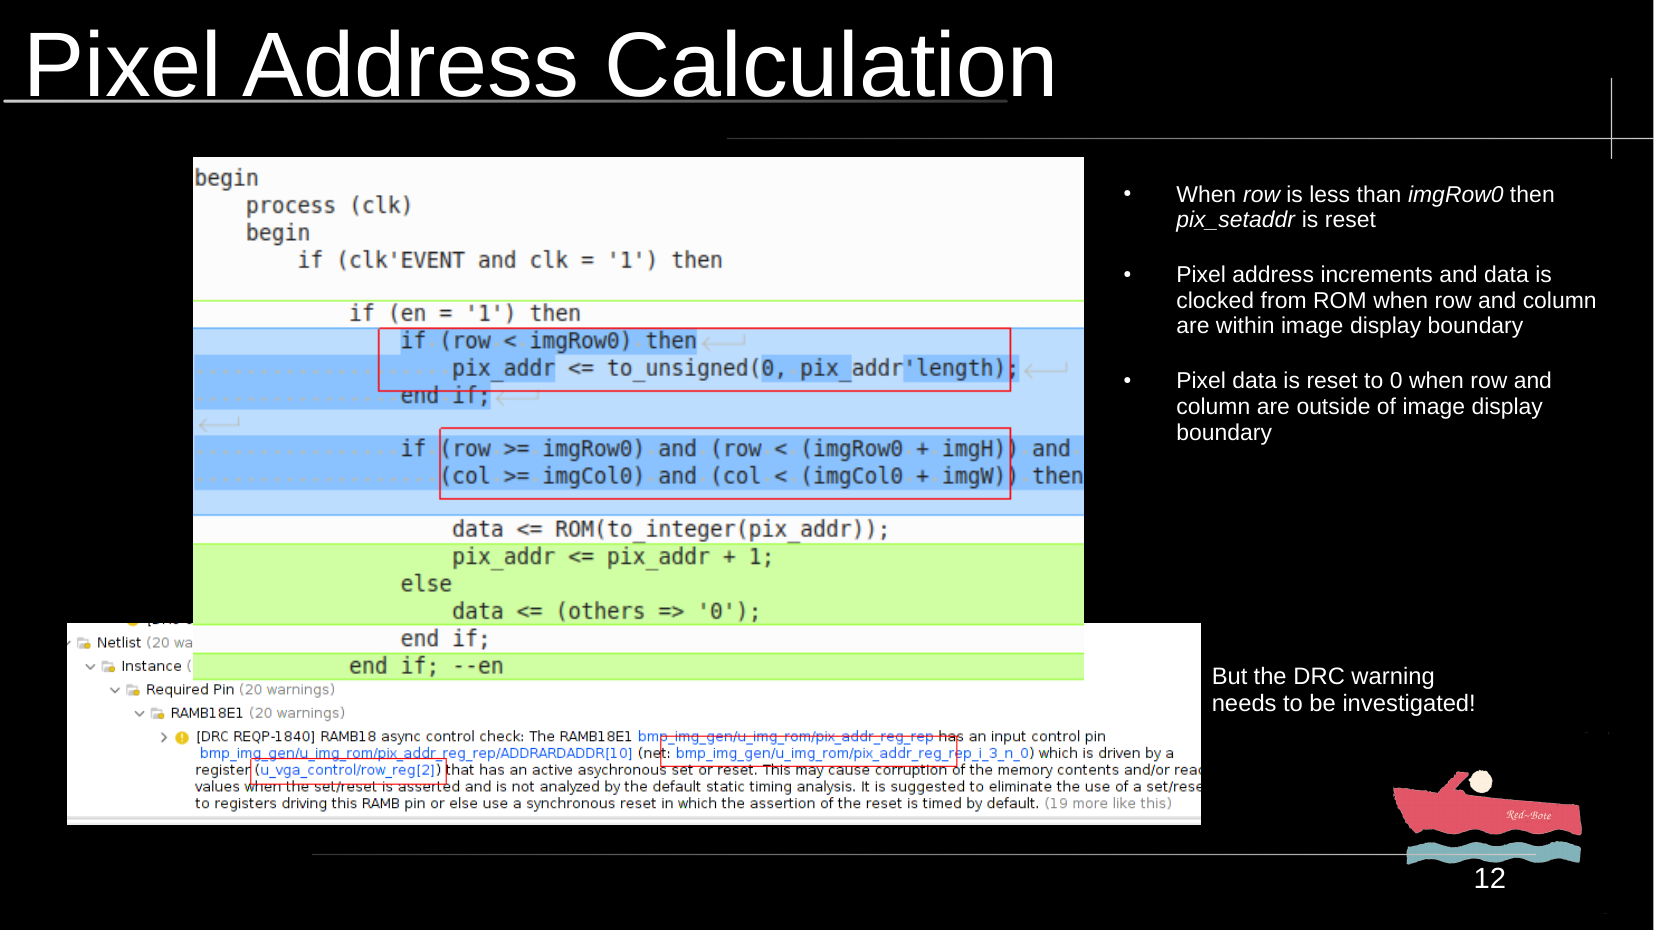

# Pixel Address Calculation
When row is less than imgRow0 then pix_setaddr is reset
Pixel address increments and data is clocked from ROM when row and column are within image display boundary
Pixel data is reset to 0 when row and column are outside of image display boundary
But the DRC warning needs to be investigated!
12